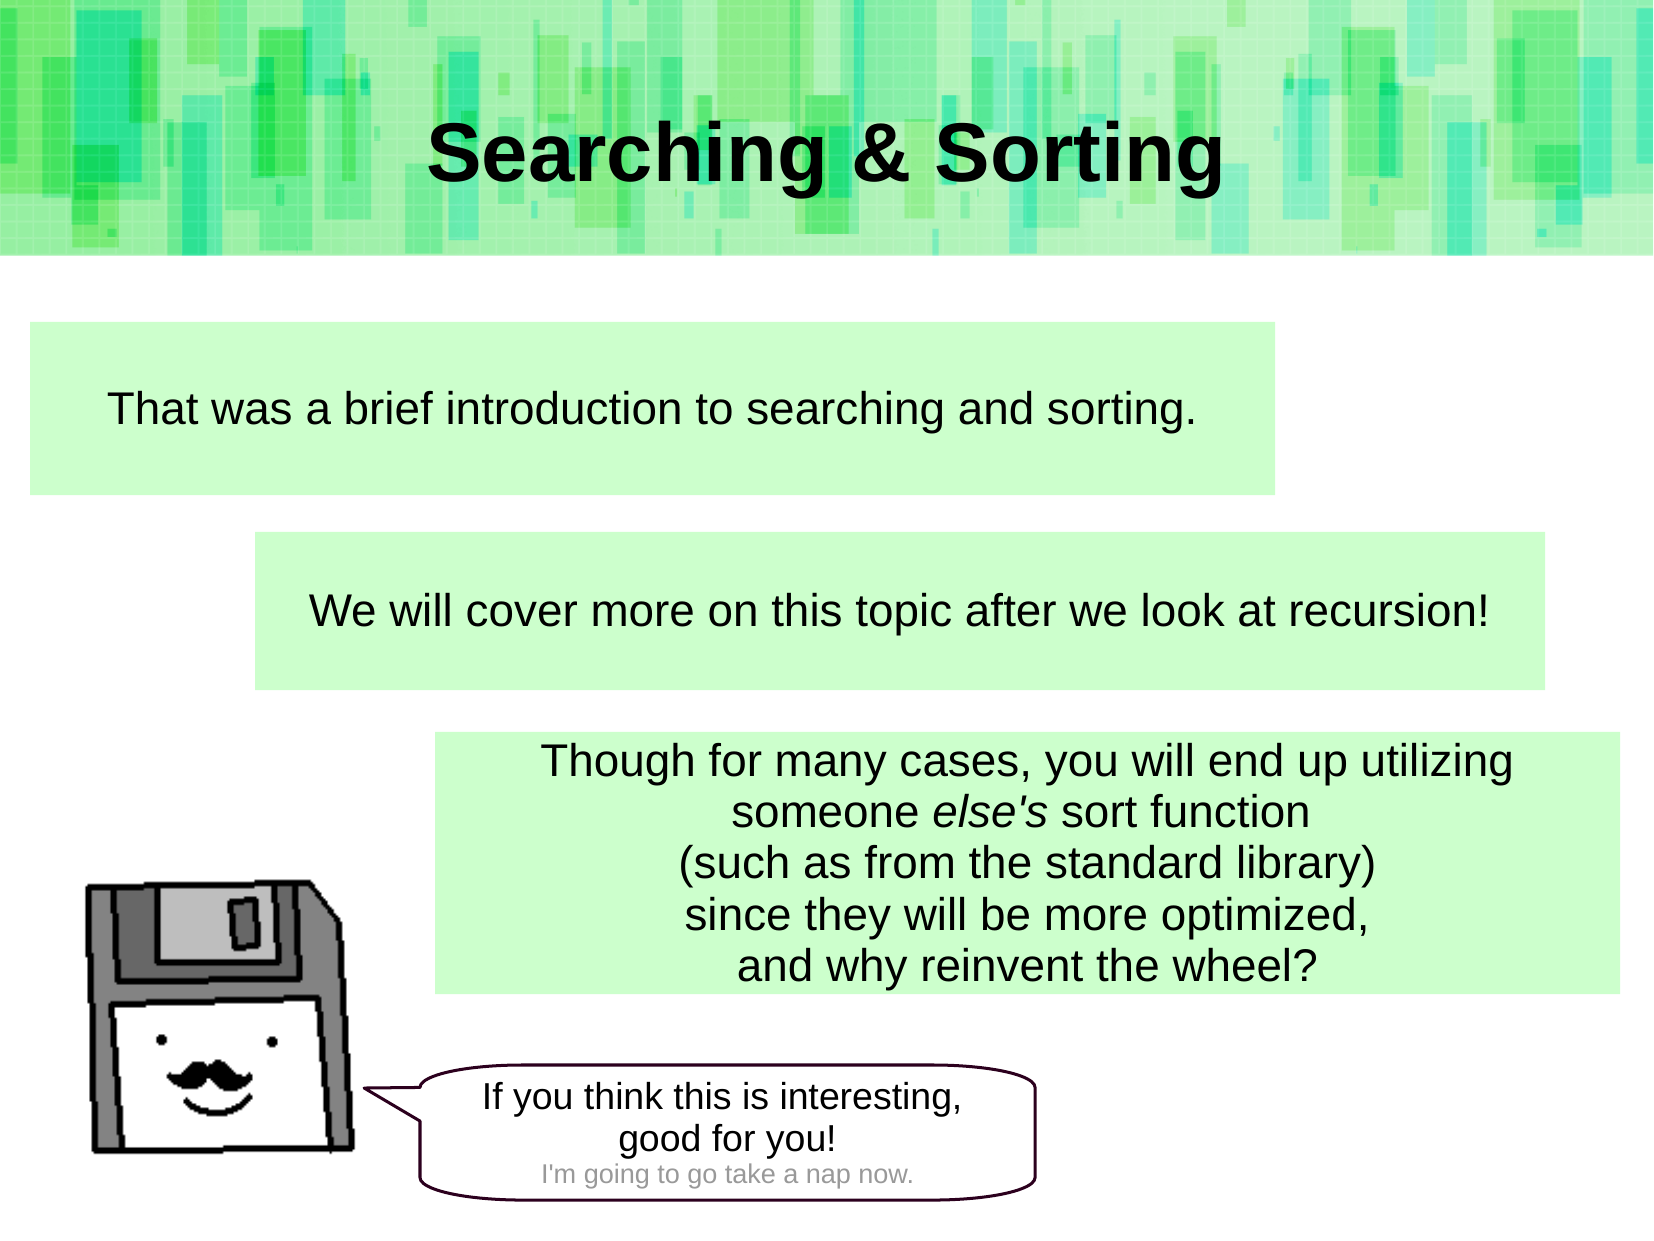

# Searching & Sorting
That was a brief introduction to searching and sorting.
We will cover more on this topic after we look at recursion!
Though for many cases, you will end up utilizing someone else's sort function
(such as from the standard library)
since they will be more optimized,
and why reinvent the wheel?
If you think this is interesting,
good for you!
I'm going to go take a nap now.